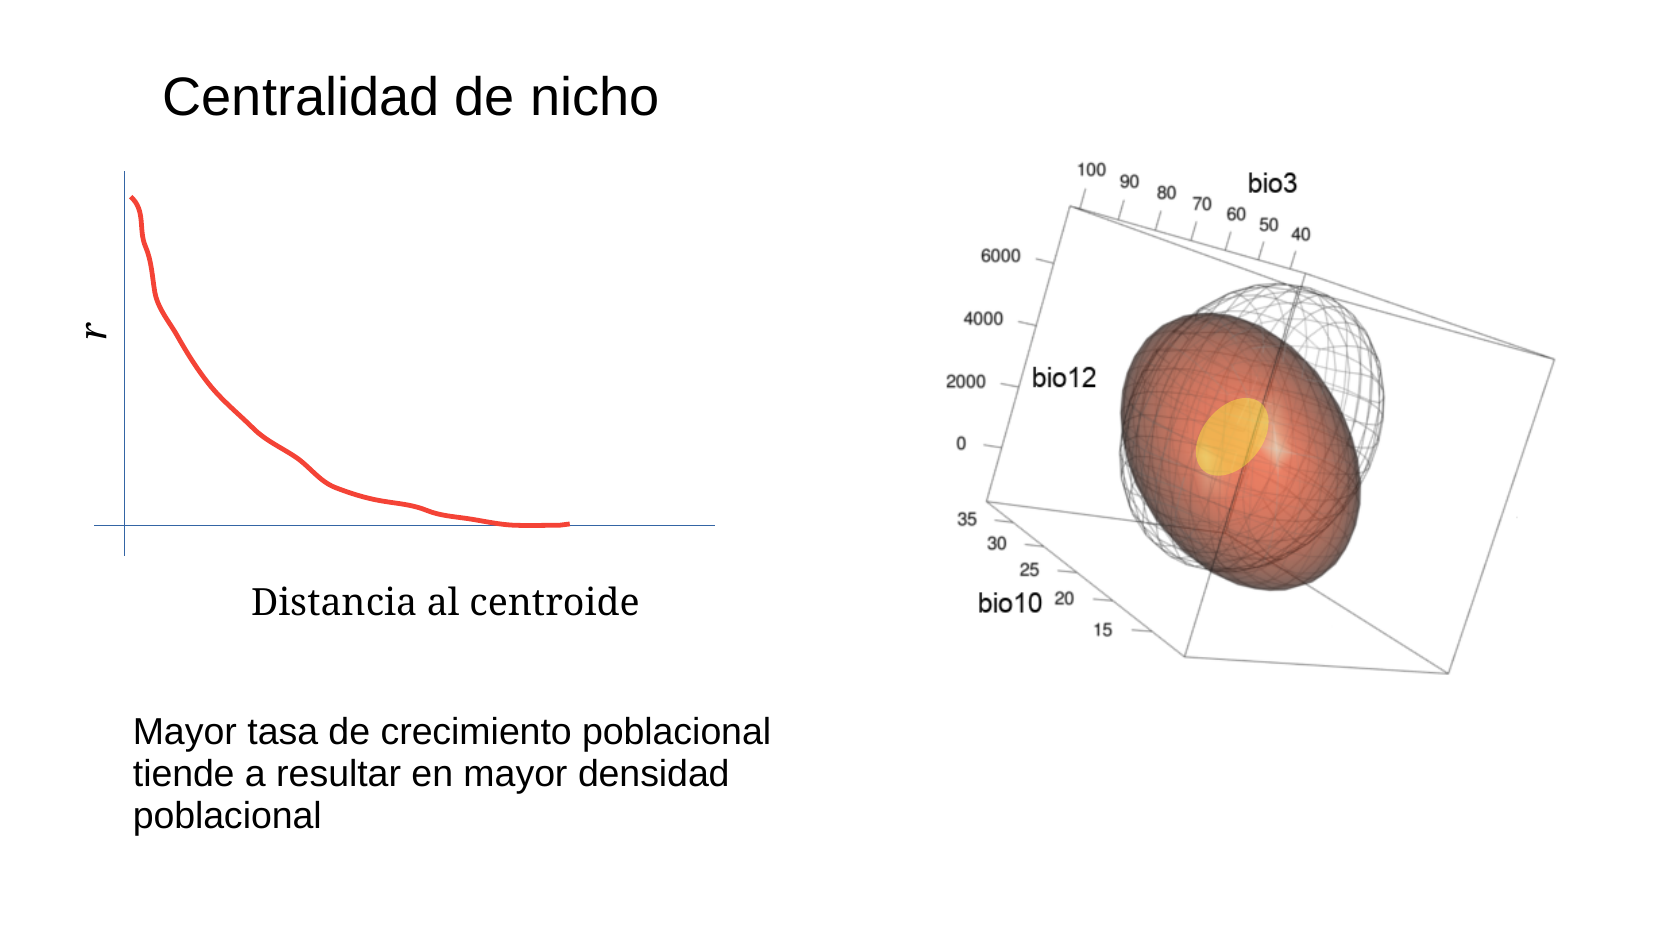

Centralidad de nicho
r
Distancia al centroide
Mayor tasa de crecimiento poblacional tiende a resultar en mayor densidad poblacional